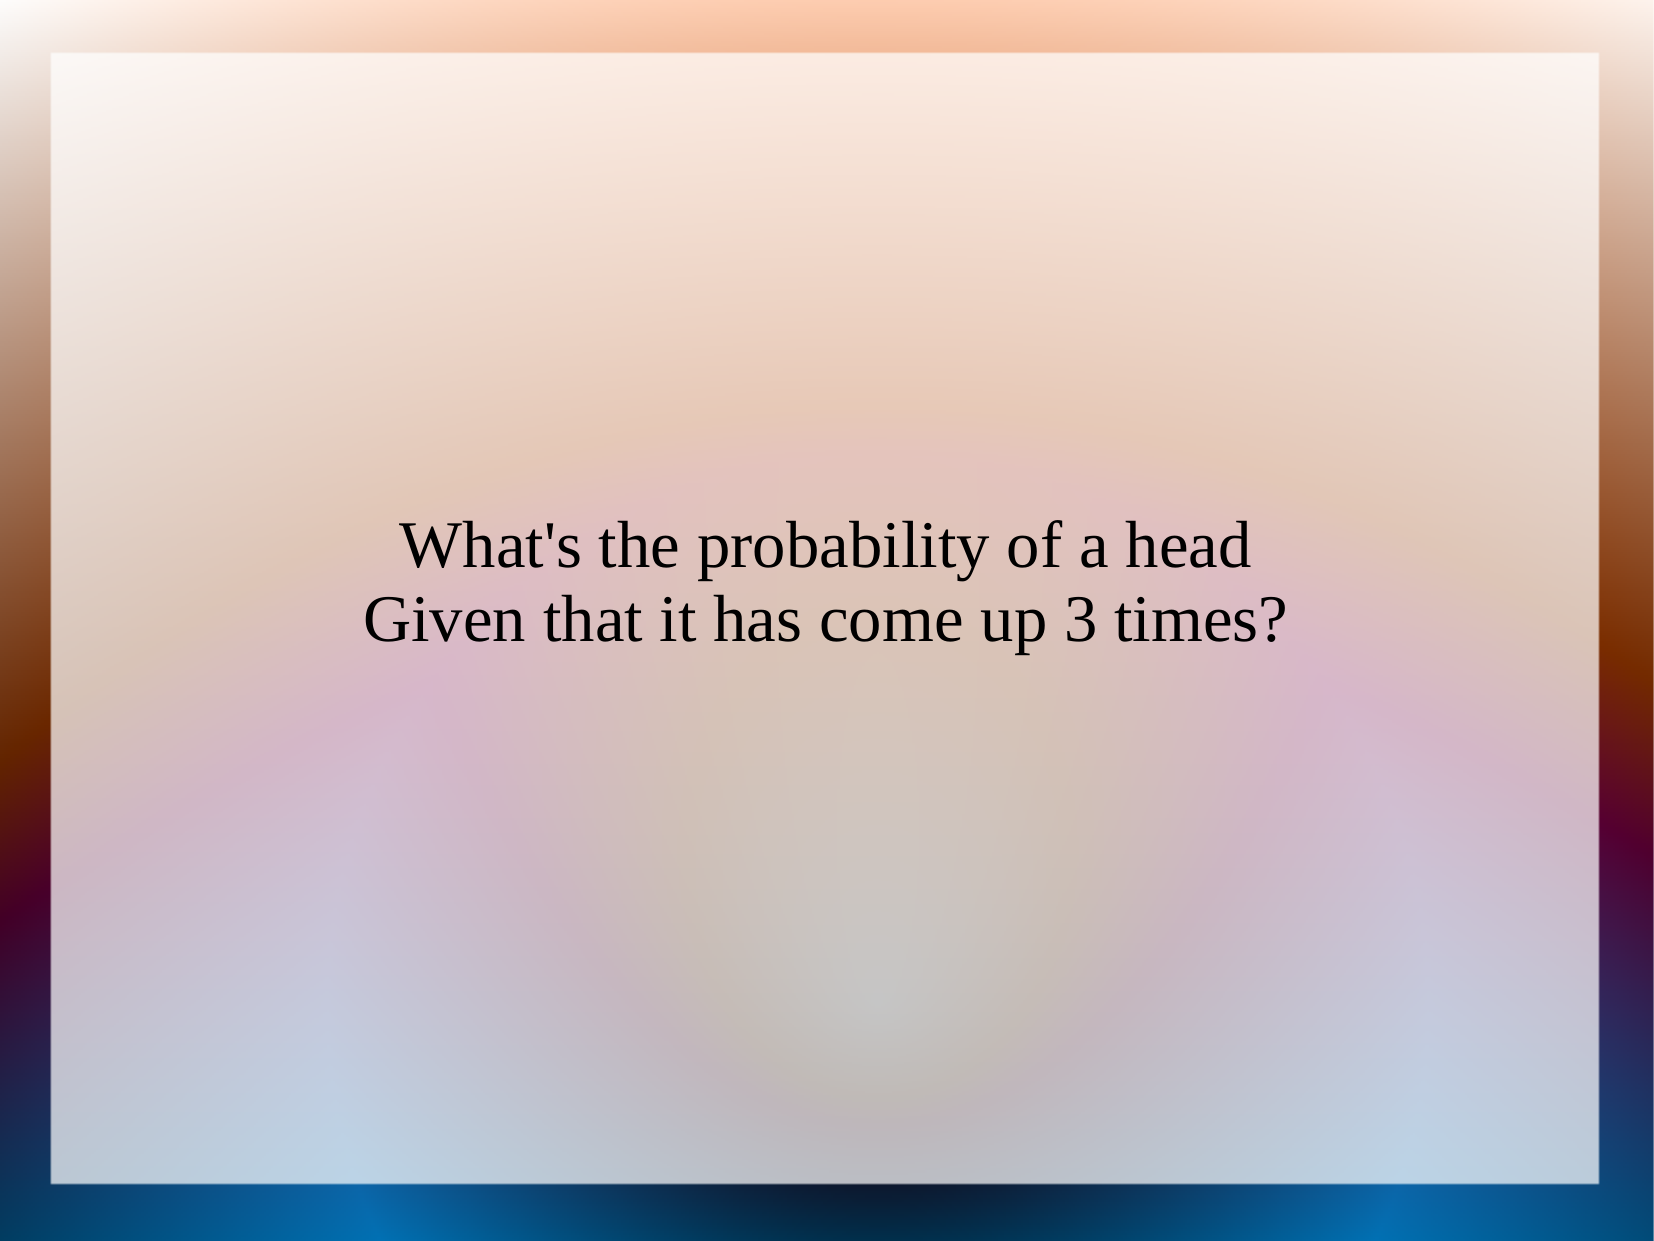

# What's the probability of a head
Given that it has come up 3 times?